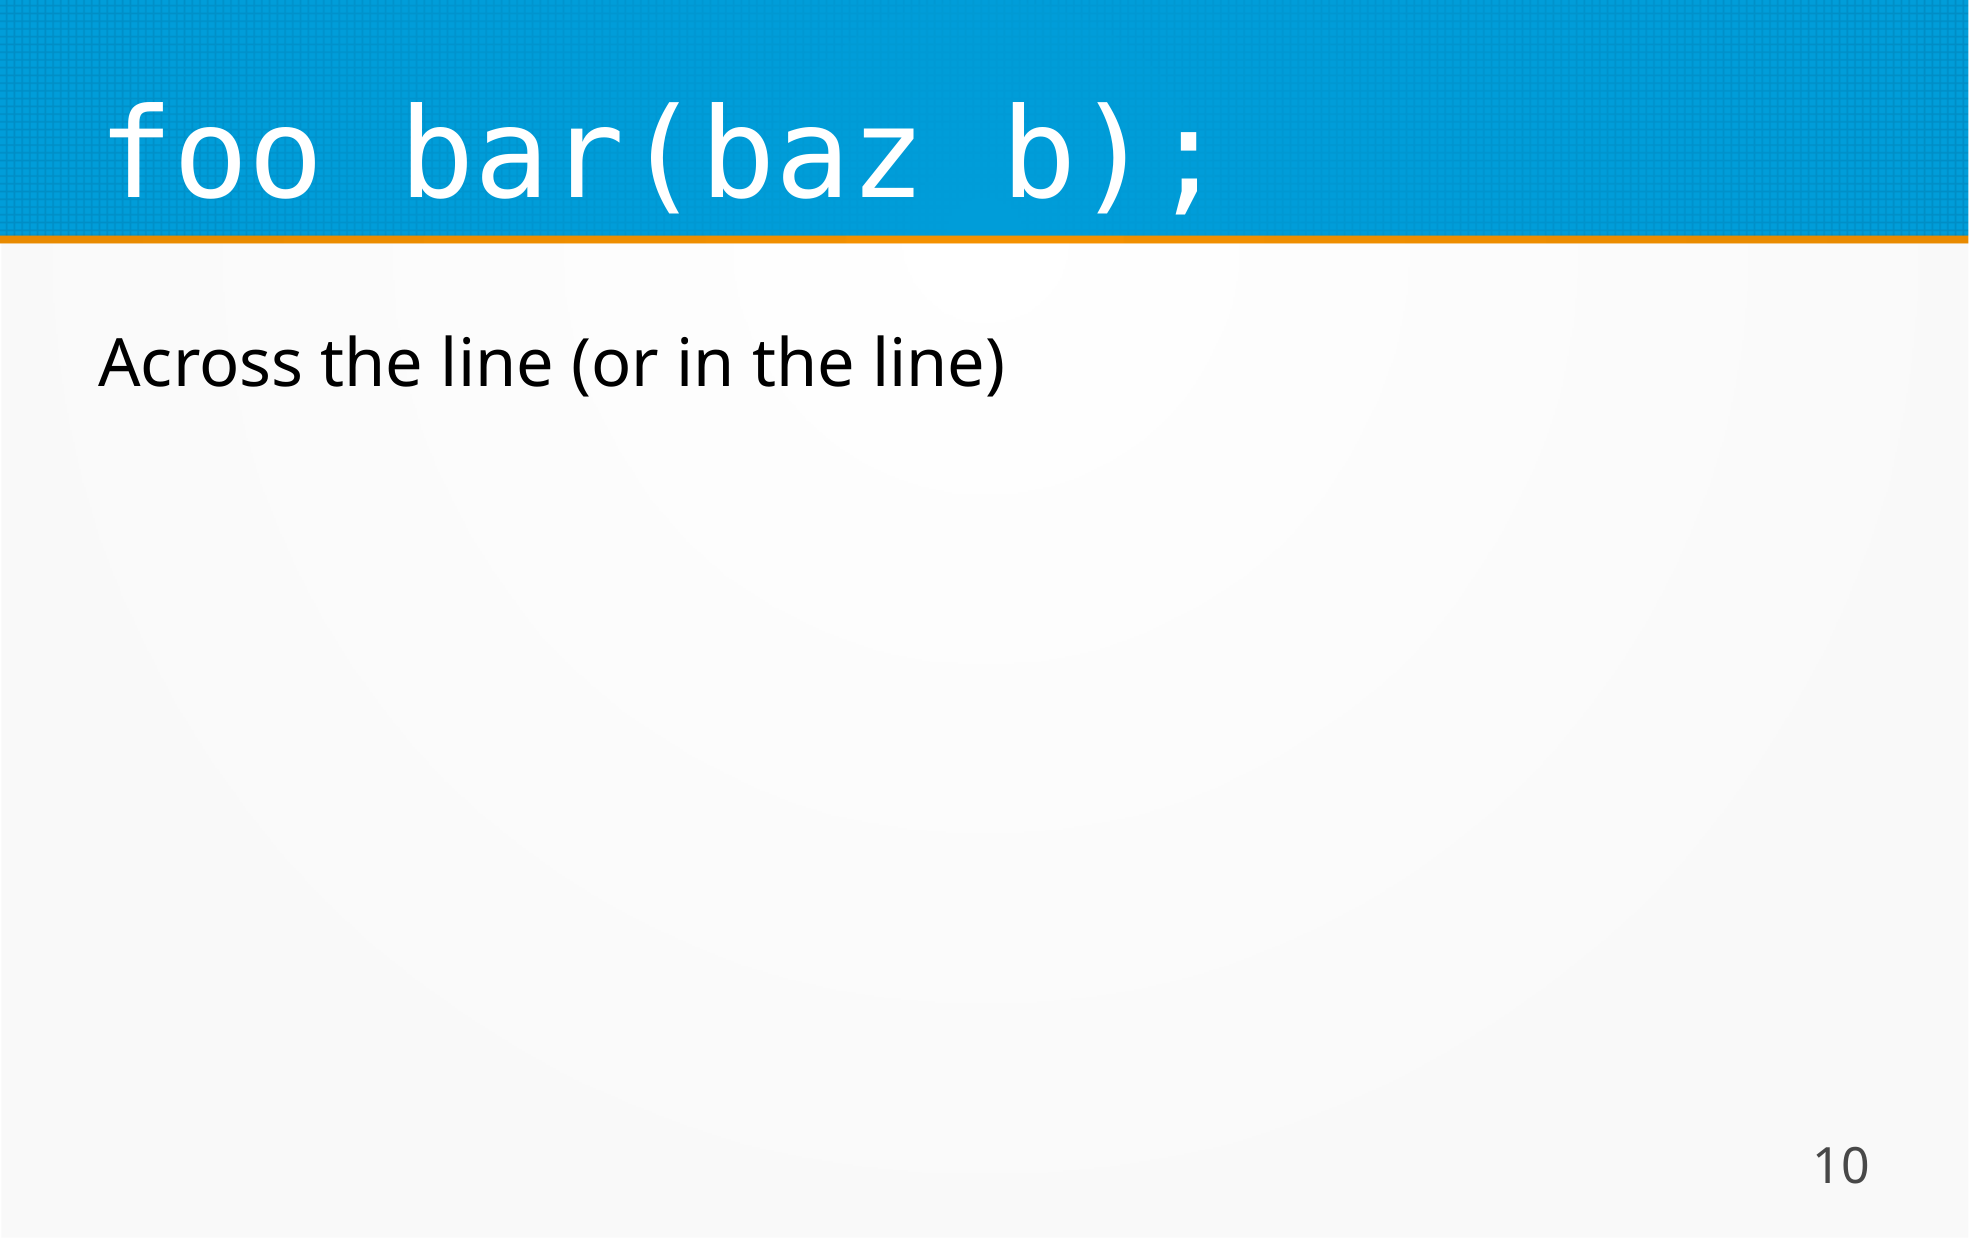

# foo bar(baz b);
Across the line (or in the line)
10